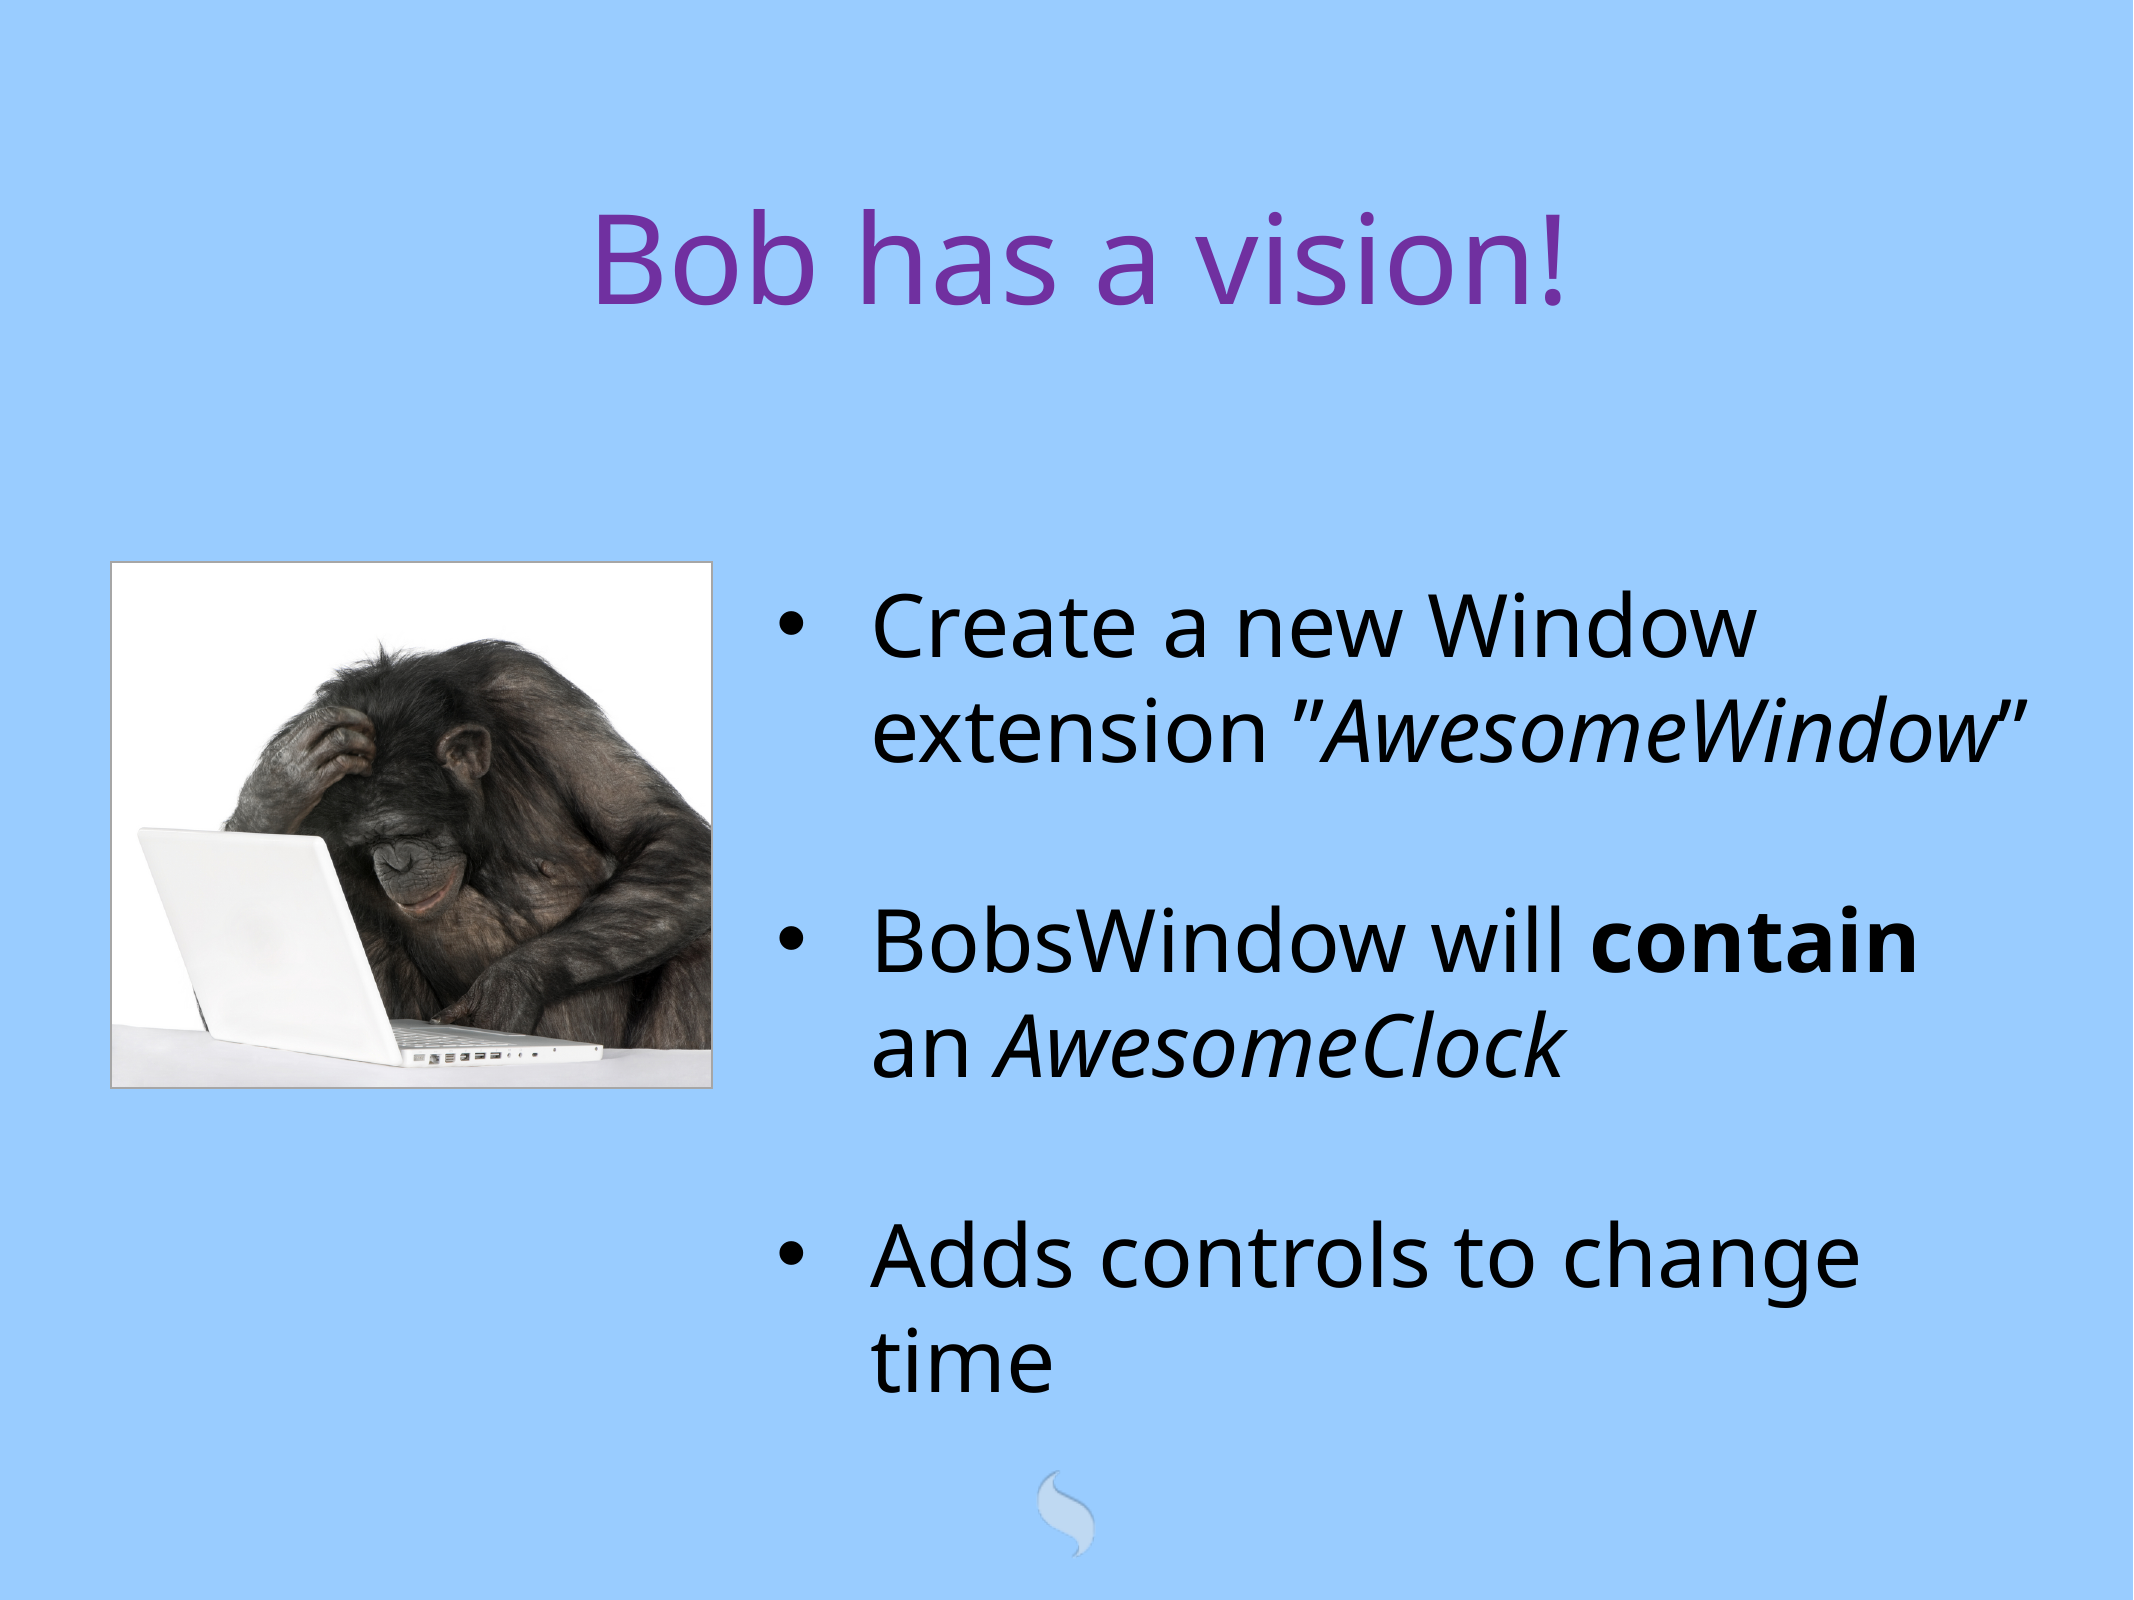

Bob has a vision!
Create a new Window extension ”AwesomeWindow”
BobsWindow will contain an AwesomeClock
Adds controls to change time